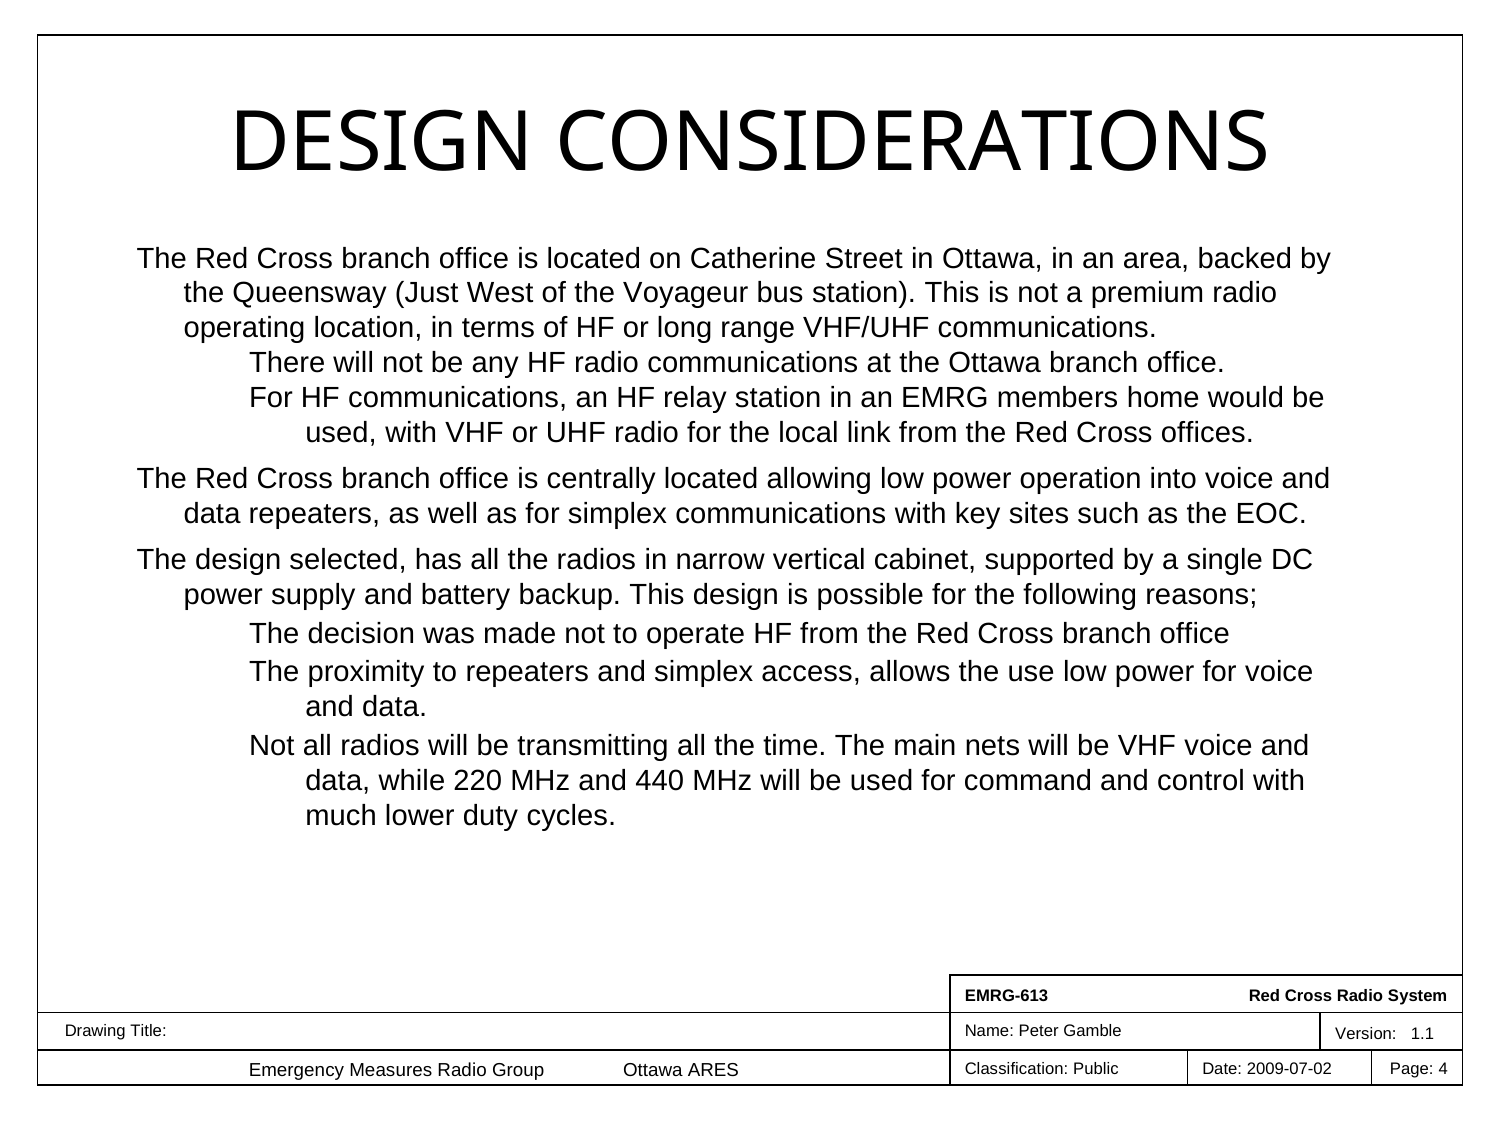

DESIGN CONSIDERATIONS
The Red Cross branch office is located on Catherine Street in Ottawa, in an area, backed by the Queensway (Just West of the Voyageur bus station). This is not a premium radio operating location, in terms of HF or long range VHF/UHF communications.
There will not be any HF radio communications at the Ottawa branch office.
For HF communications, an HF relay station in an EMRG members home would be used, with VHF or UHF radio for the local link from the Red Cross offices.
The Red Cross branch office is centrally located allowing low power operation into voice and data repeaters, as well as for simplex communications with key sites such as the EOC.
The design selected, has all the radios in narrow vertical cabinet, supported by a single DC power supply and battery backup. This design is possible for the following reasons;
The decision was made not to operate HF from the Red Cross branch office
The proximity to repeaters and simplex access, allows the use low power for voice and data.
Not all radios will be transmitting all the time. The main nets will be VHF voice and data, while 220 MHz and 440 MHz will be used for command and control with much lower duty cycles.
Emergency Measures Radio Group Ottawa ARES
Page: